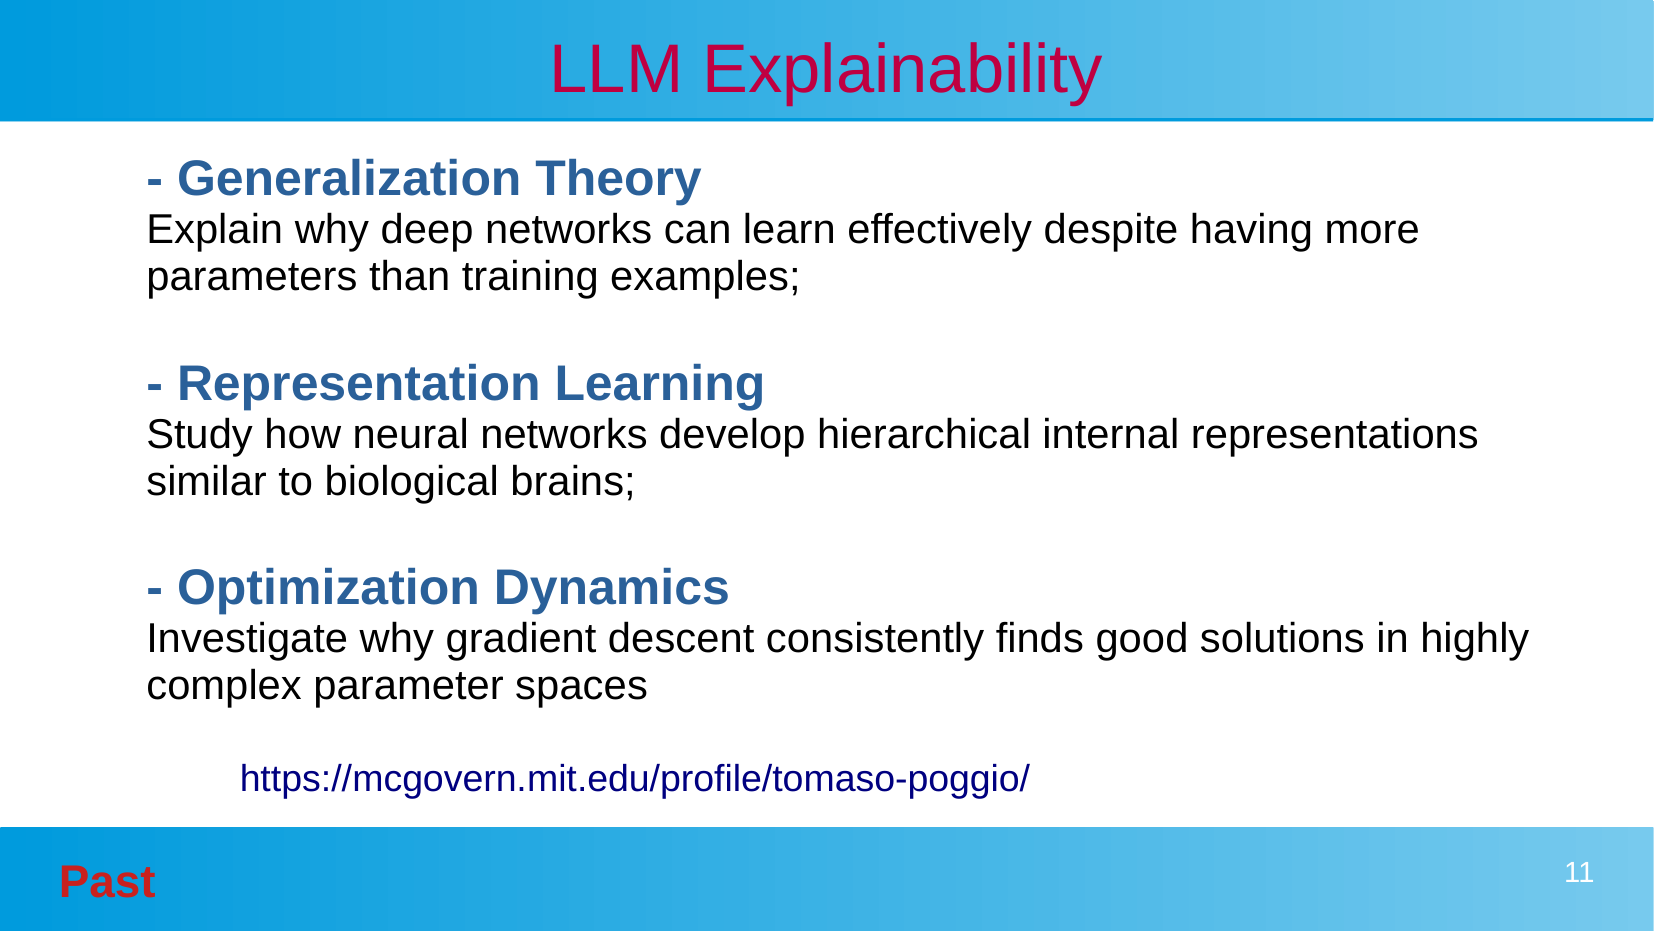

# LLM Explainability
- Generalization Theory
Explain why deep networks can learn effectively despite having more parameters than training examples;
- Representation Learning
Study how neural networks develop hierarchical internal representations similar to biological brains;
- Optimization Dynamics
Investigate why gradient descent consistently finds good solutions in highly complex parameter spaces
https://mcgovern.mit.edu/profile/tomaso-poggio/
11